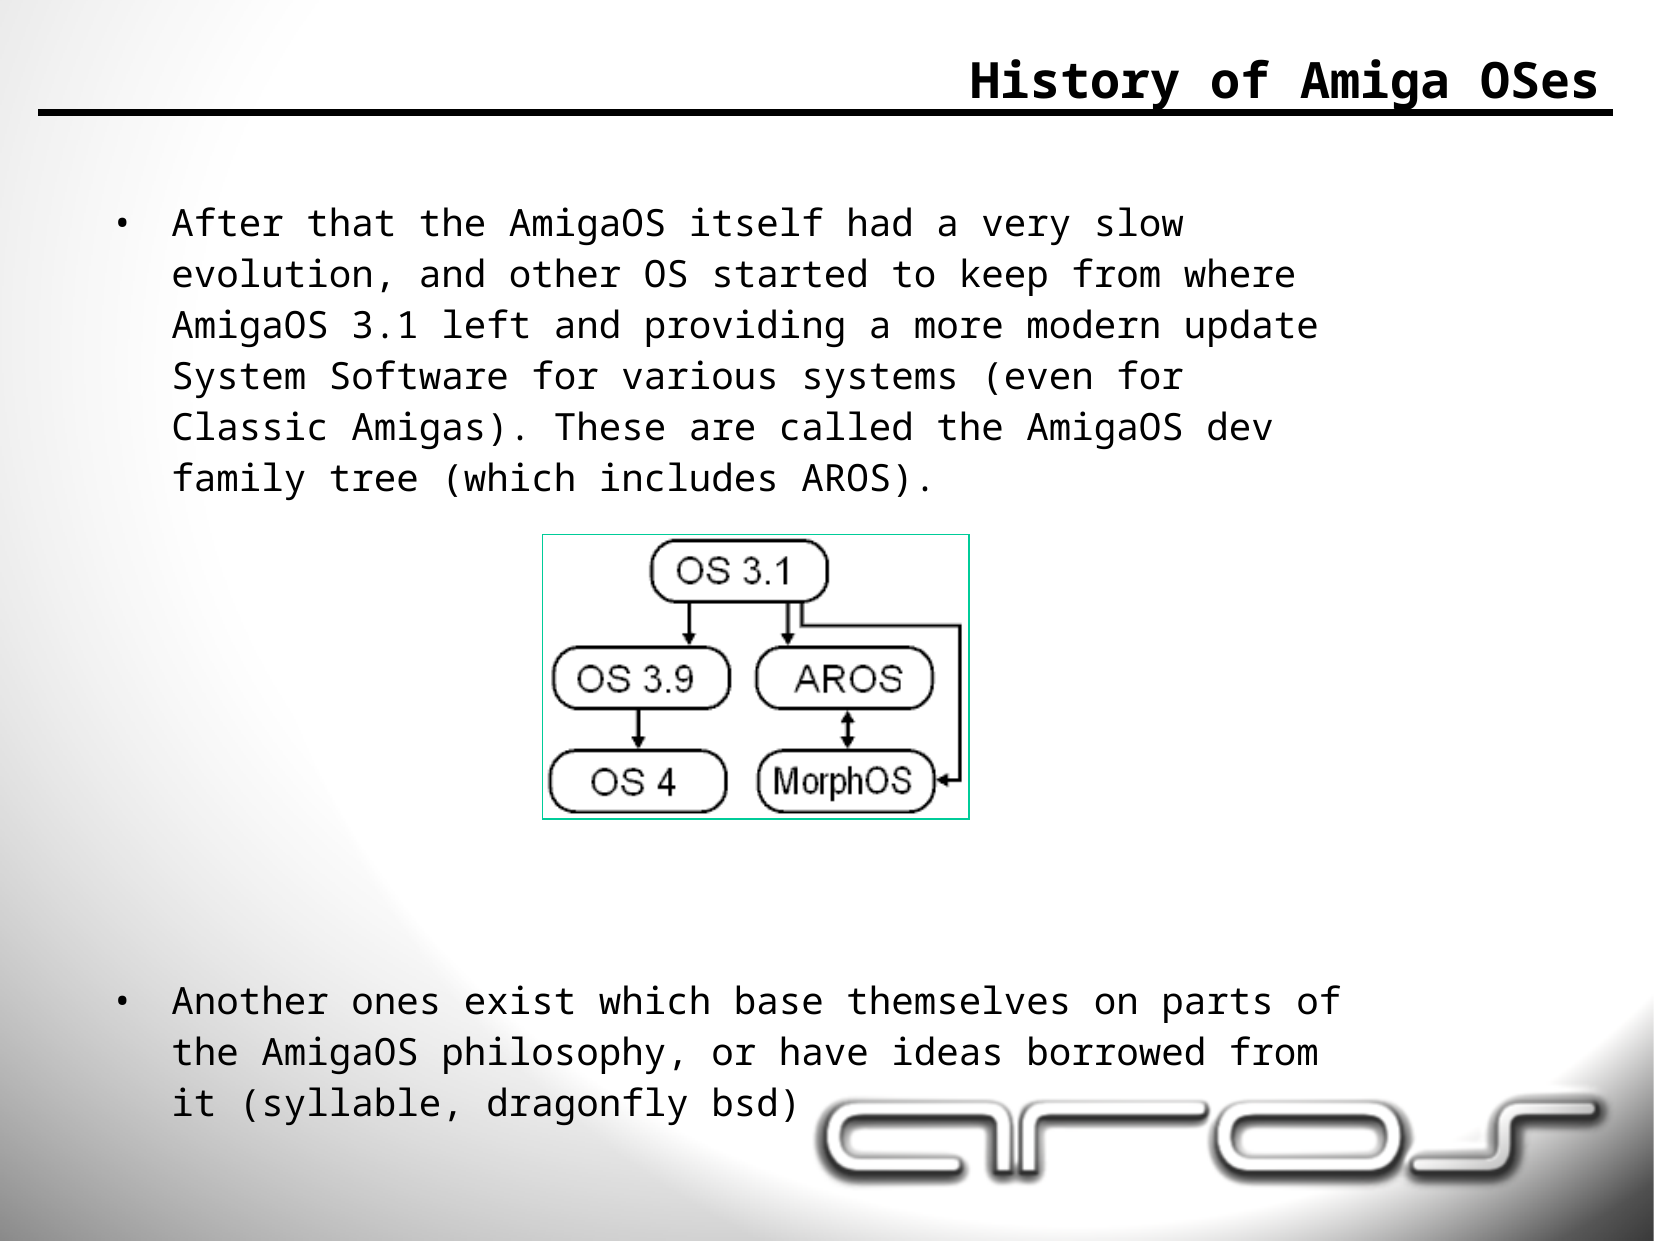

History of Amiga OSes
After that the AmigaOS itself had a very slow evolution, and other OS started to keep from where AmigaOS 3.1 left and providing a more modern update System Software for various systems (even for Classic Amigas). These are called the AmigaOS dev family tree (which includes AROS).
Another ones exist which base themselves on parts of the AmigaOS philosophy, or have ideas borrowed from it (syllable, dragonfly bsd)‏